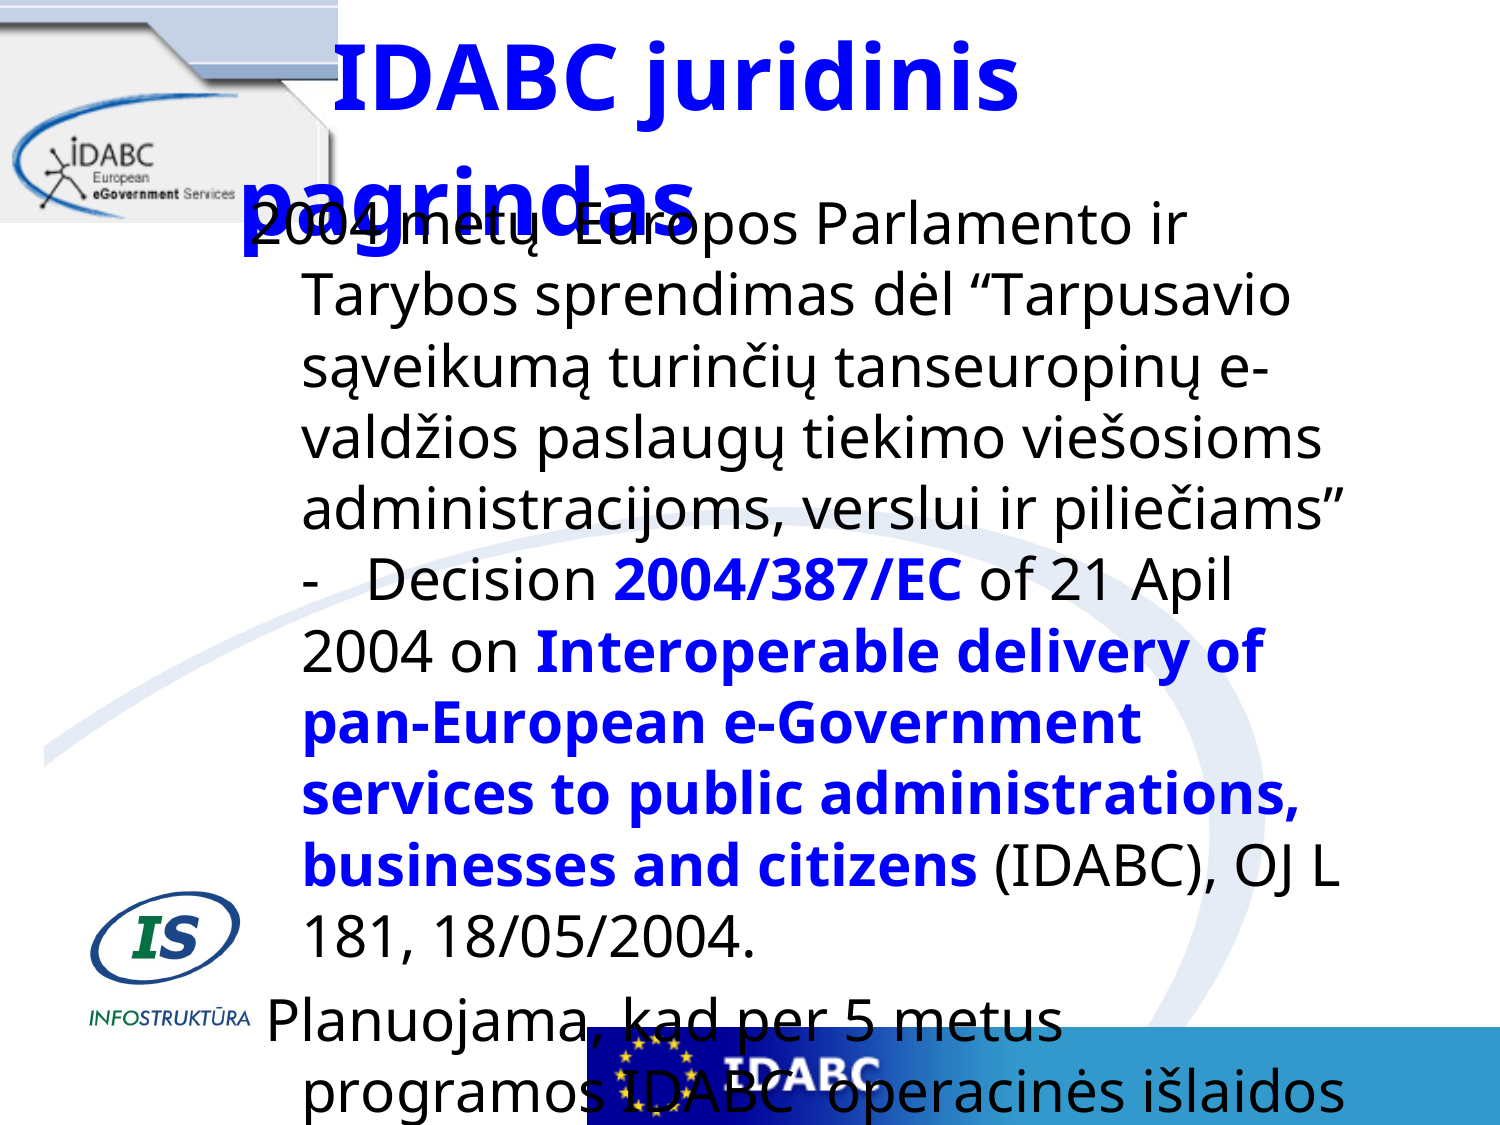

# IDABC juridinis pagrindas
2004 metų  Europos Parlamento ir Tarybos sprendimas dėl “Tarpusavio sąveikumą turinčių tanseuropinų e-valdžios paslaugų tiekimo viešosioms administracijoms, verslui ir piliečiams” -   Decision 2004/387/EC of 21 Apil 2004 on Interoperable delivery of pan-European e-Government services to public administrations, businesses and citizens (IDABC), OJ L 181, 18/05/2004.
 Planuojama, kad per 5 metus programos IDABC  operacinės išlaidos bus apie 148.7  milijonai eurų